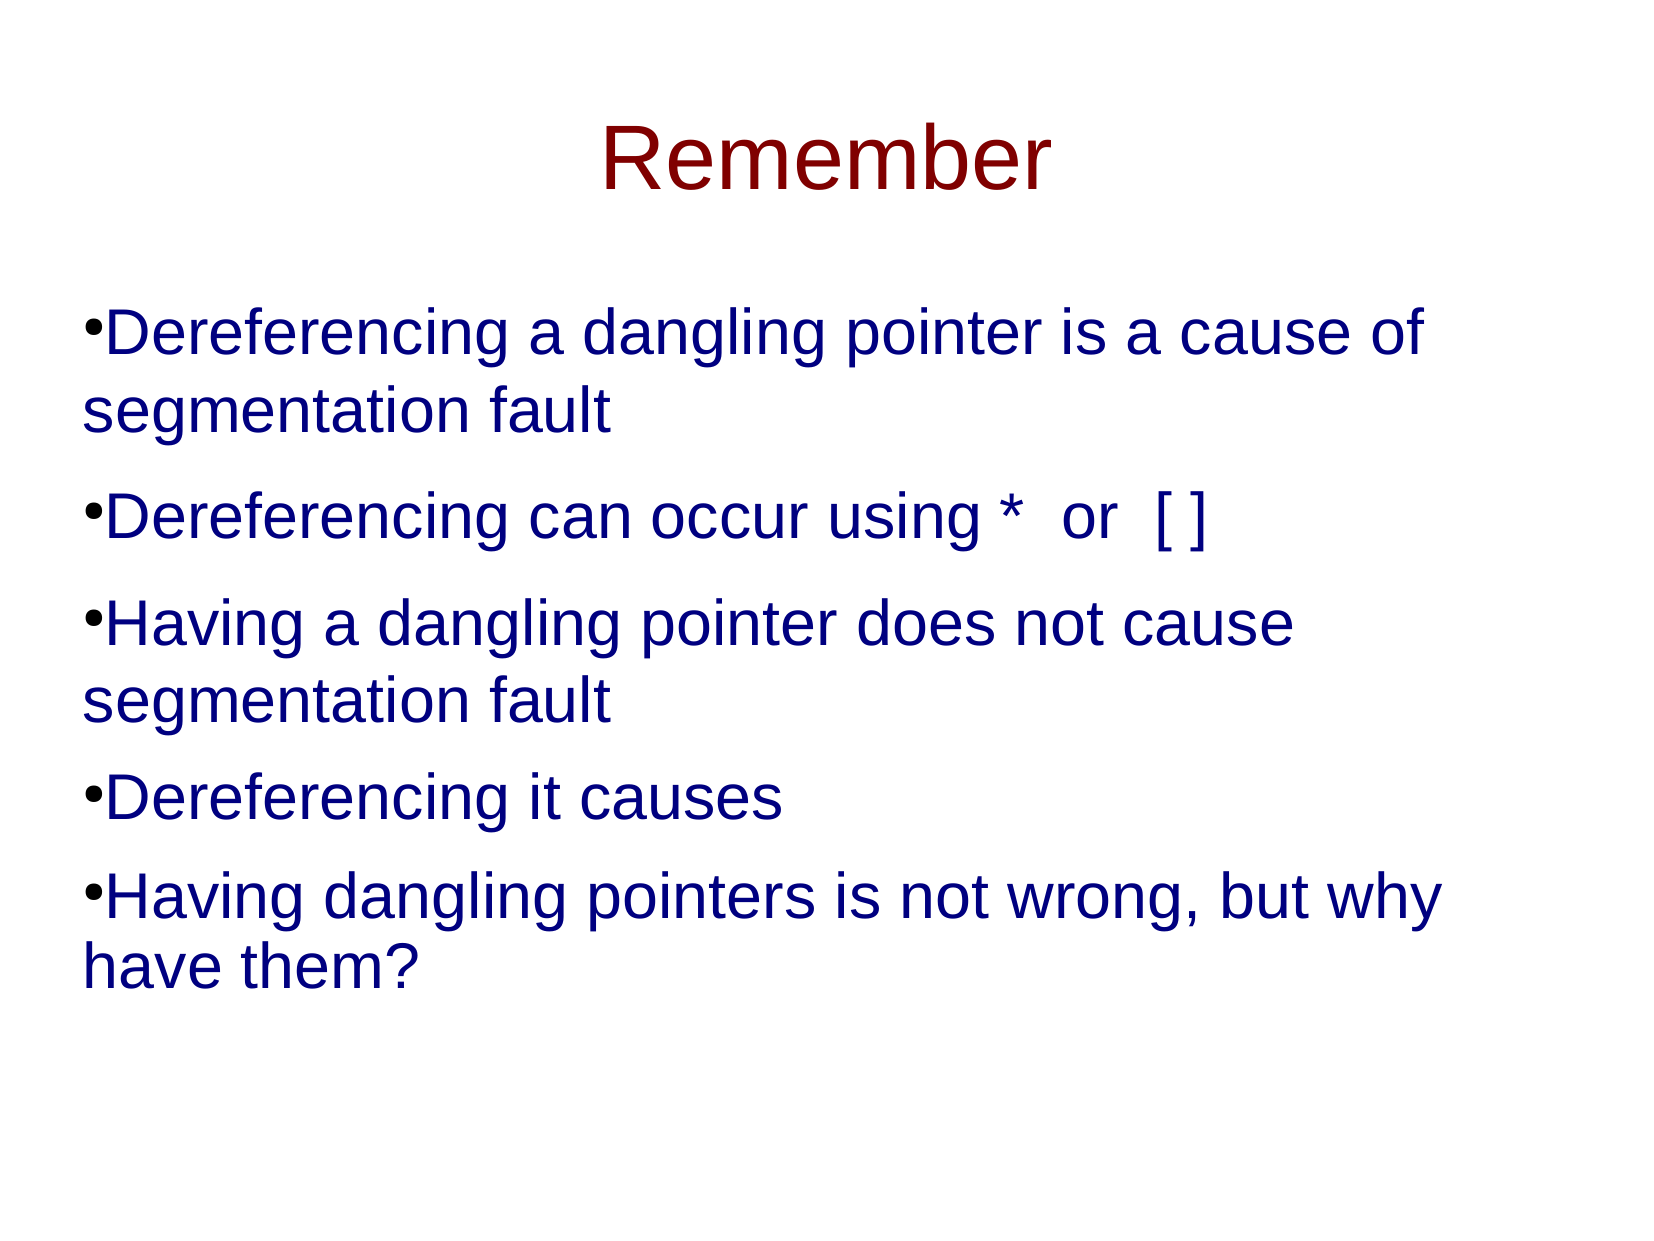

# Remember
Dereferencing a dangling pointer is a cause of segmentation fault
Dereferencing can occur using * or [ ]
Having a dangling pointer does not cause segmentation fault
Dereferencing it causes
Having dangling pointers is not wrong, but why have them?